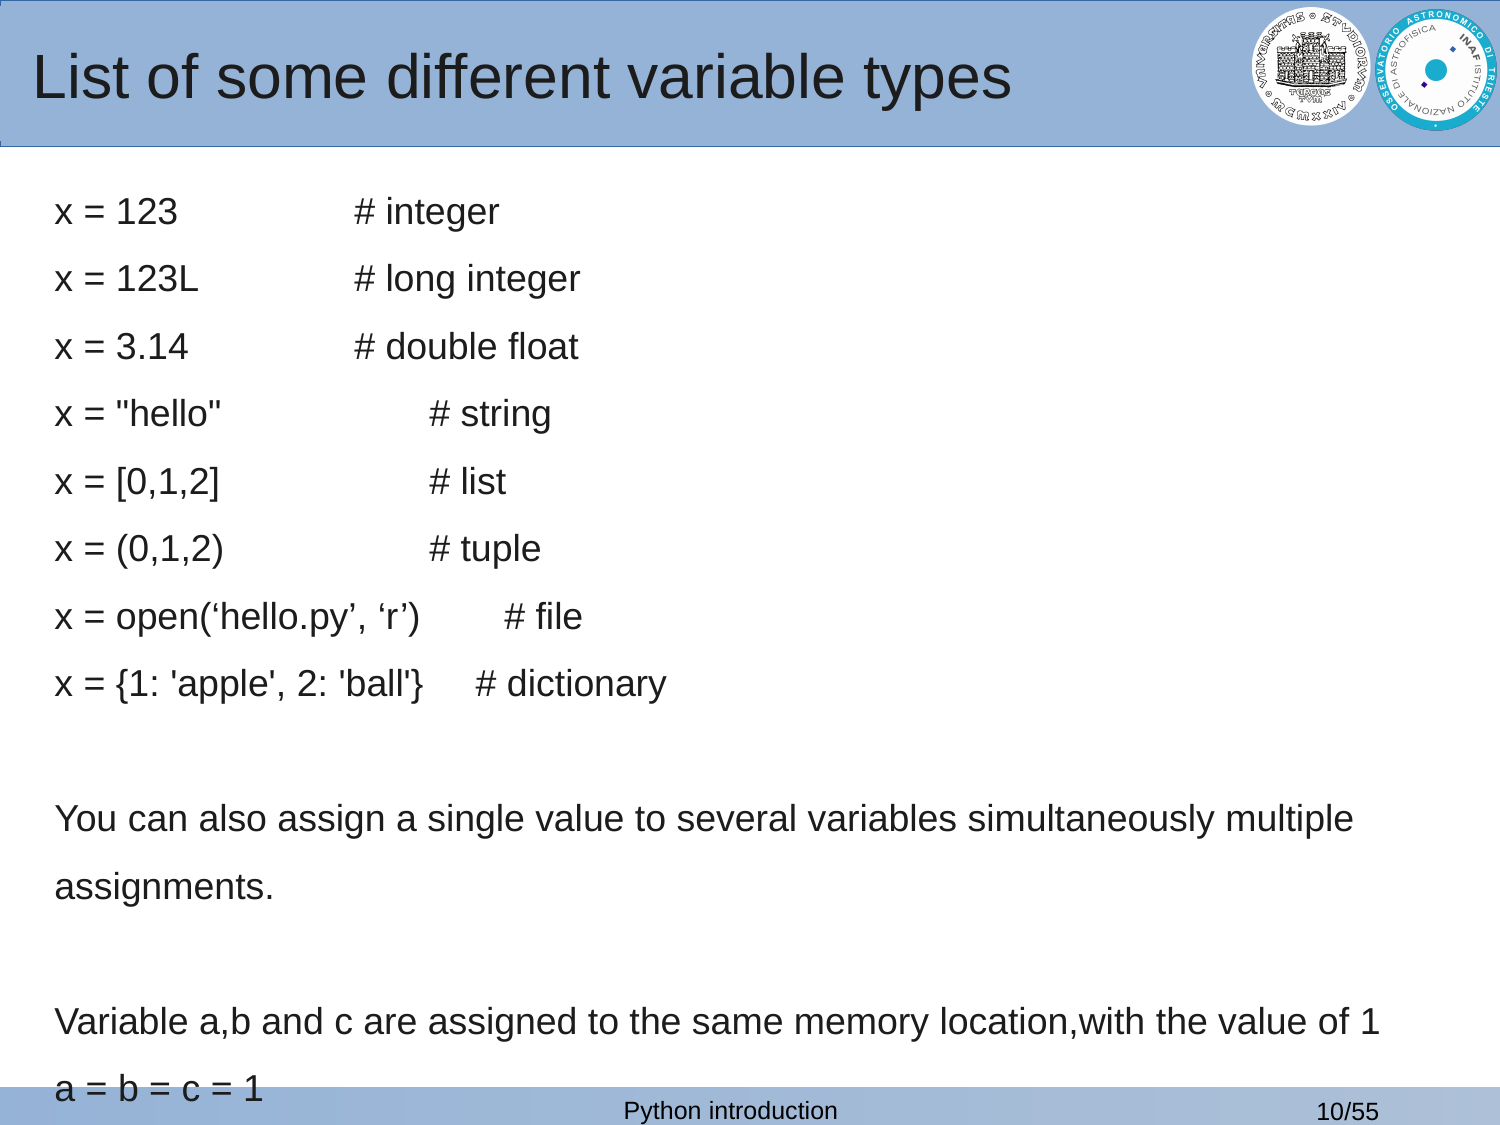

List of some different variable types
# x = 123 			# integer
x = 123L			# long integer
x = 3.14 			# double float
x = "hello" 			# string
x = [0,1,2] 			# list
x = (0,1,2) 			# tuple
x = open(‘hello.py’, ‘r’) 	# file
x = {1: 'apple', 2: 'ball'} # dictionary
You can also assign a single value to several variables simultaneously multiple
assignments.
Variable a,b and c are assigned to the same memory location,with the value of 1
a = b = c = 1